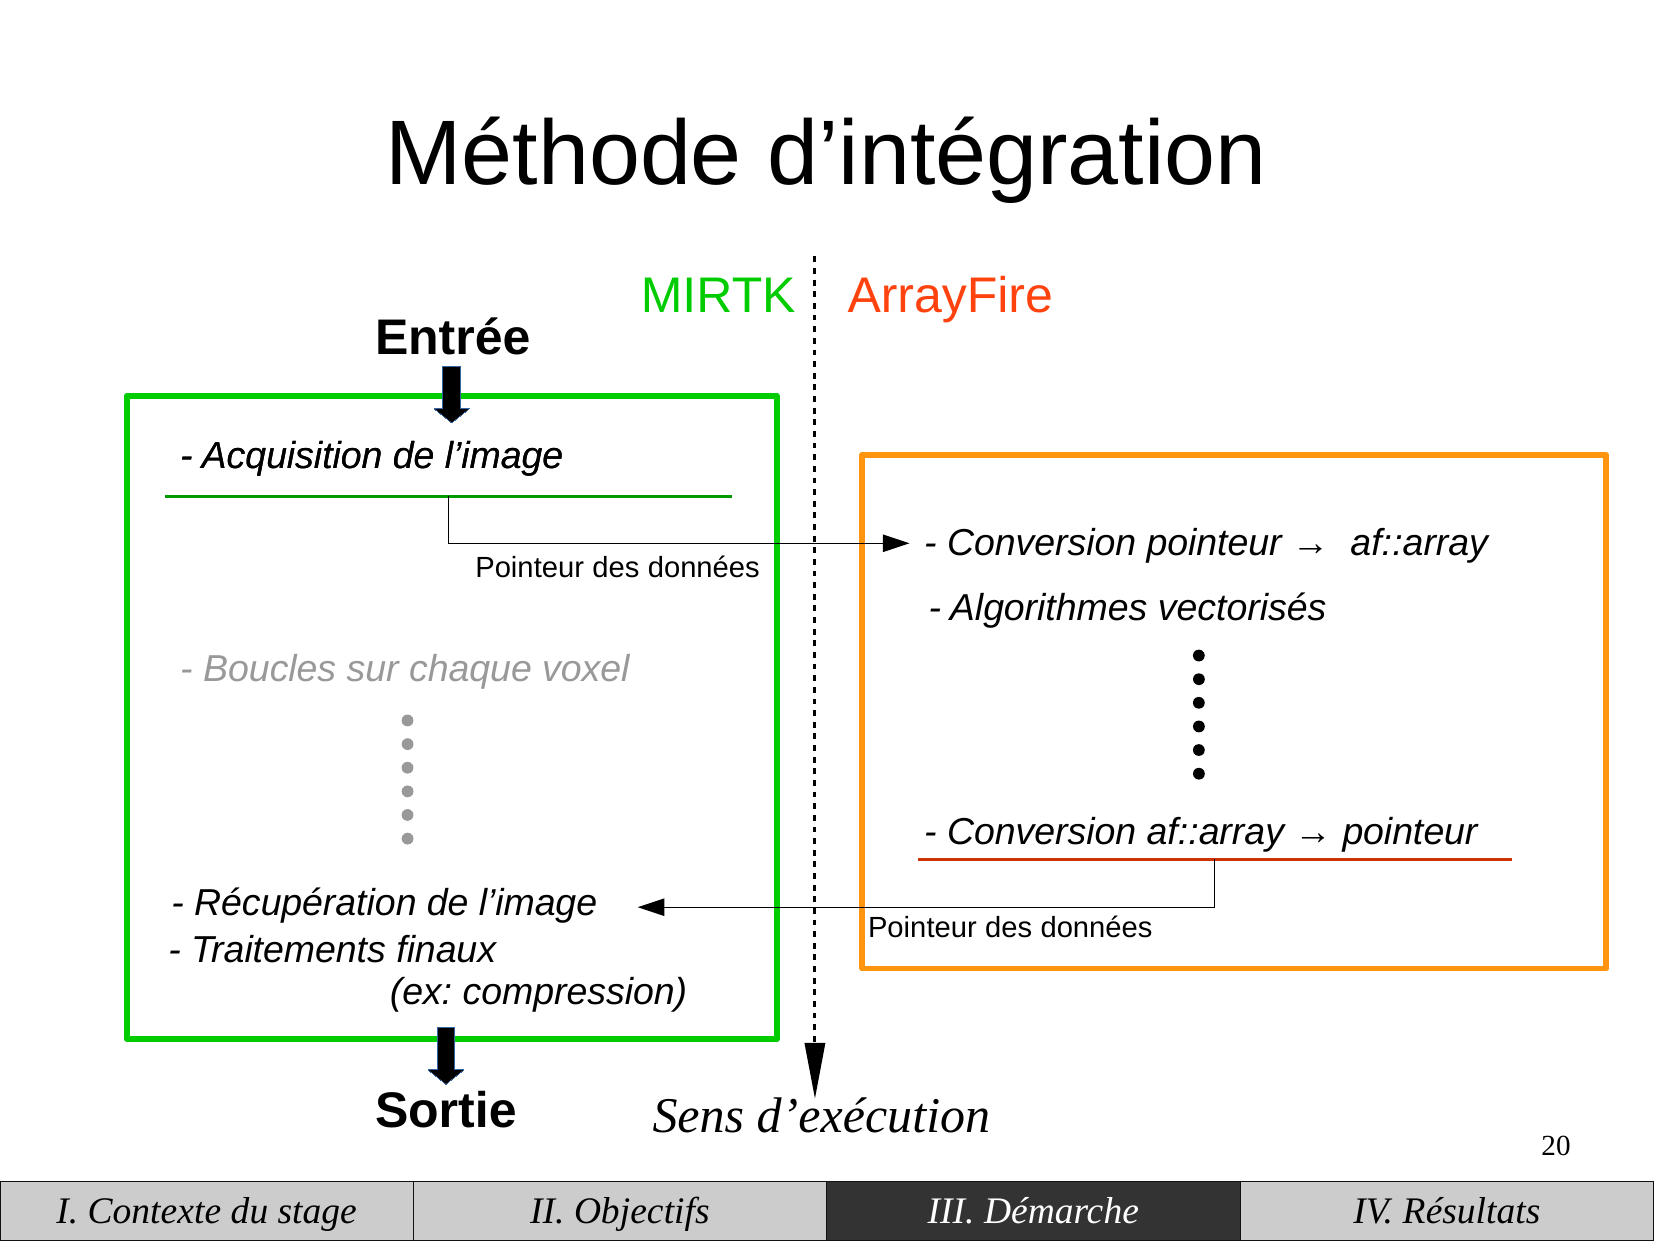

# Méthode d’intégration
MIRTK
ArrayFire
Entrée
- Acquisition de l’image
- Acquisition de l’image
- Conversion pointeur → af::array
Pointeur des données
- Algorithmes vectorisés
- Boucles sur chaque voxel
- Conversion af::array → pointeur
- Récupération de l’image
Pointeur des données
- Traitements finaux
			(ex: compression)
Sens d’exécution
Sortie
20
I. Contexte du stage
II. Objectifs
III. Démarche
IV. Résultats